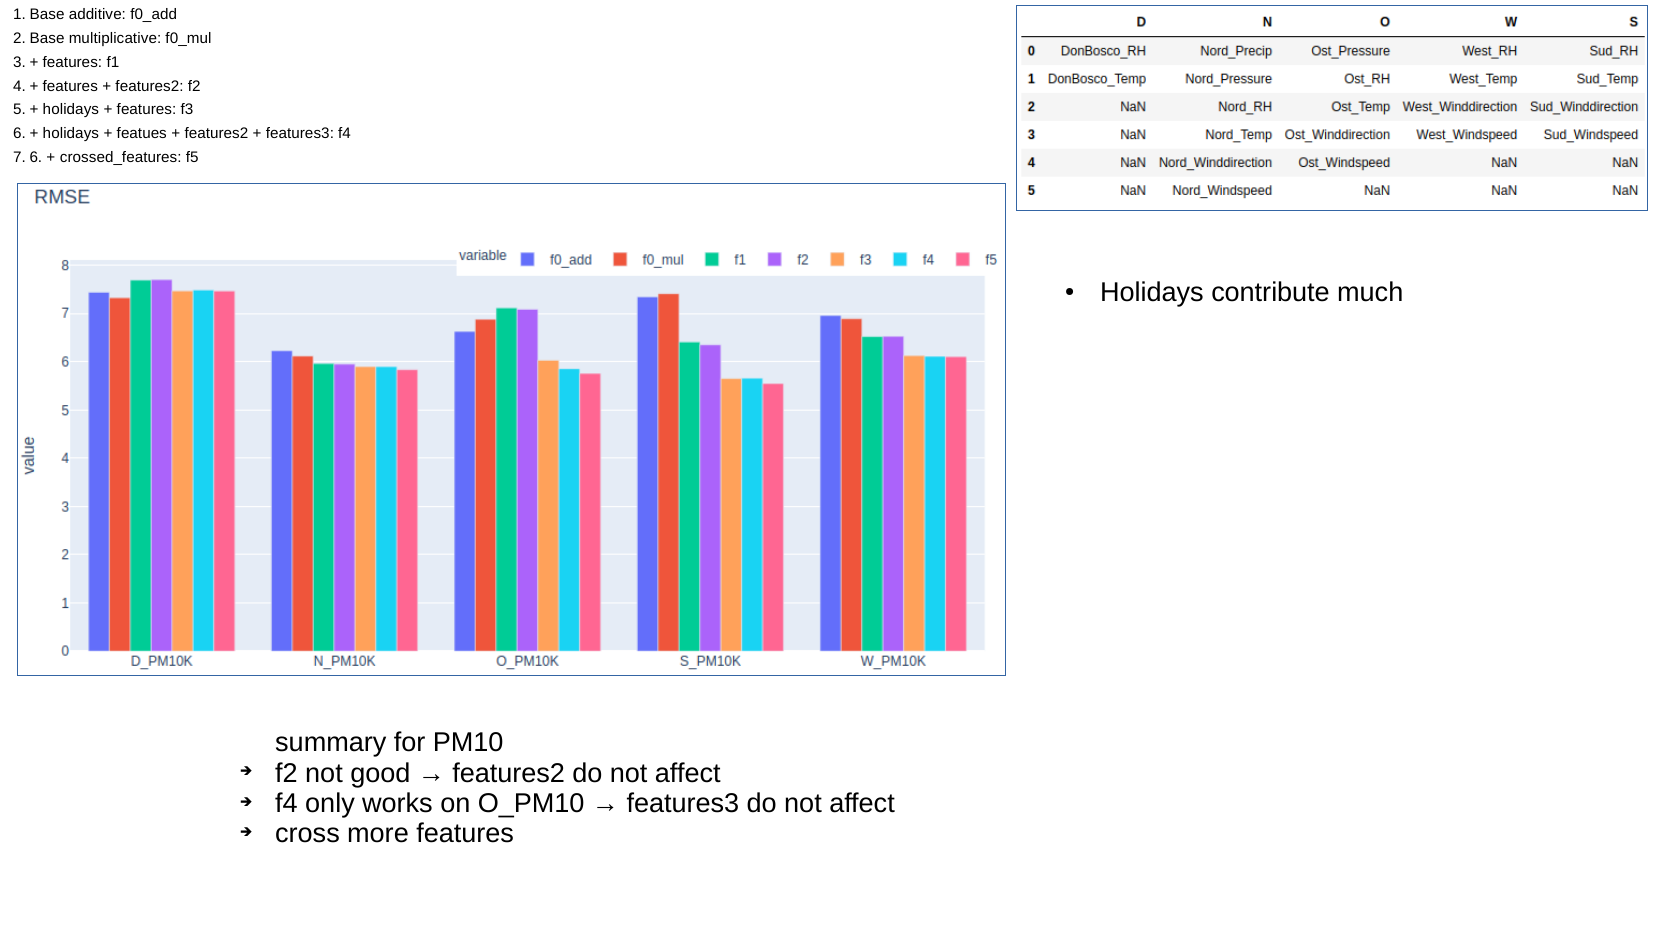

# Base additive: f0_add
 Base multiplicative: f0_mul
 + features: f1
 + features + features2: f2
 + holidays + features: f3
 + holidays + featues + features2 + features3: f4
 6. + crossed_features: f5
Holidays contribute much
summary for PM10
f2 not good → features2 do not affect
f4 only works on O_PM10 → features3 do not affect
cross more features